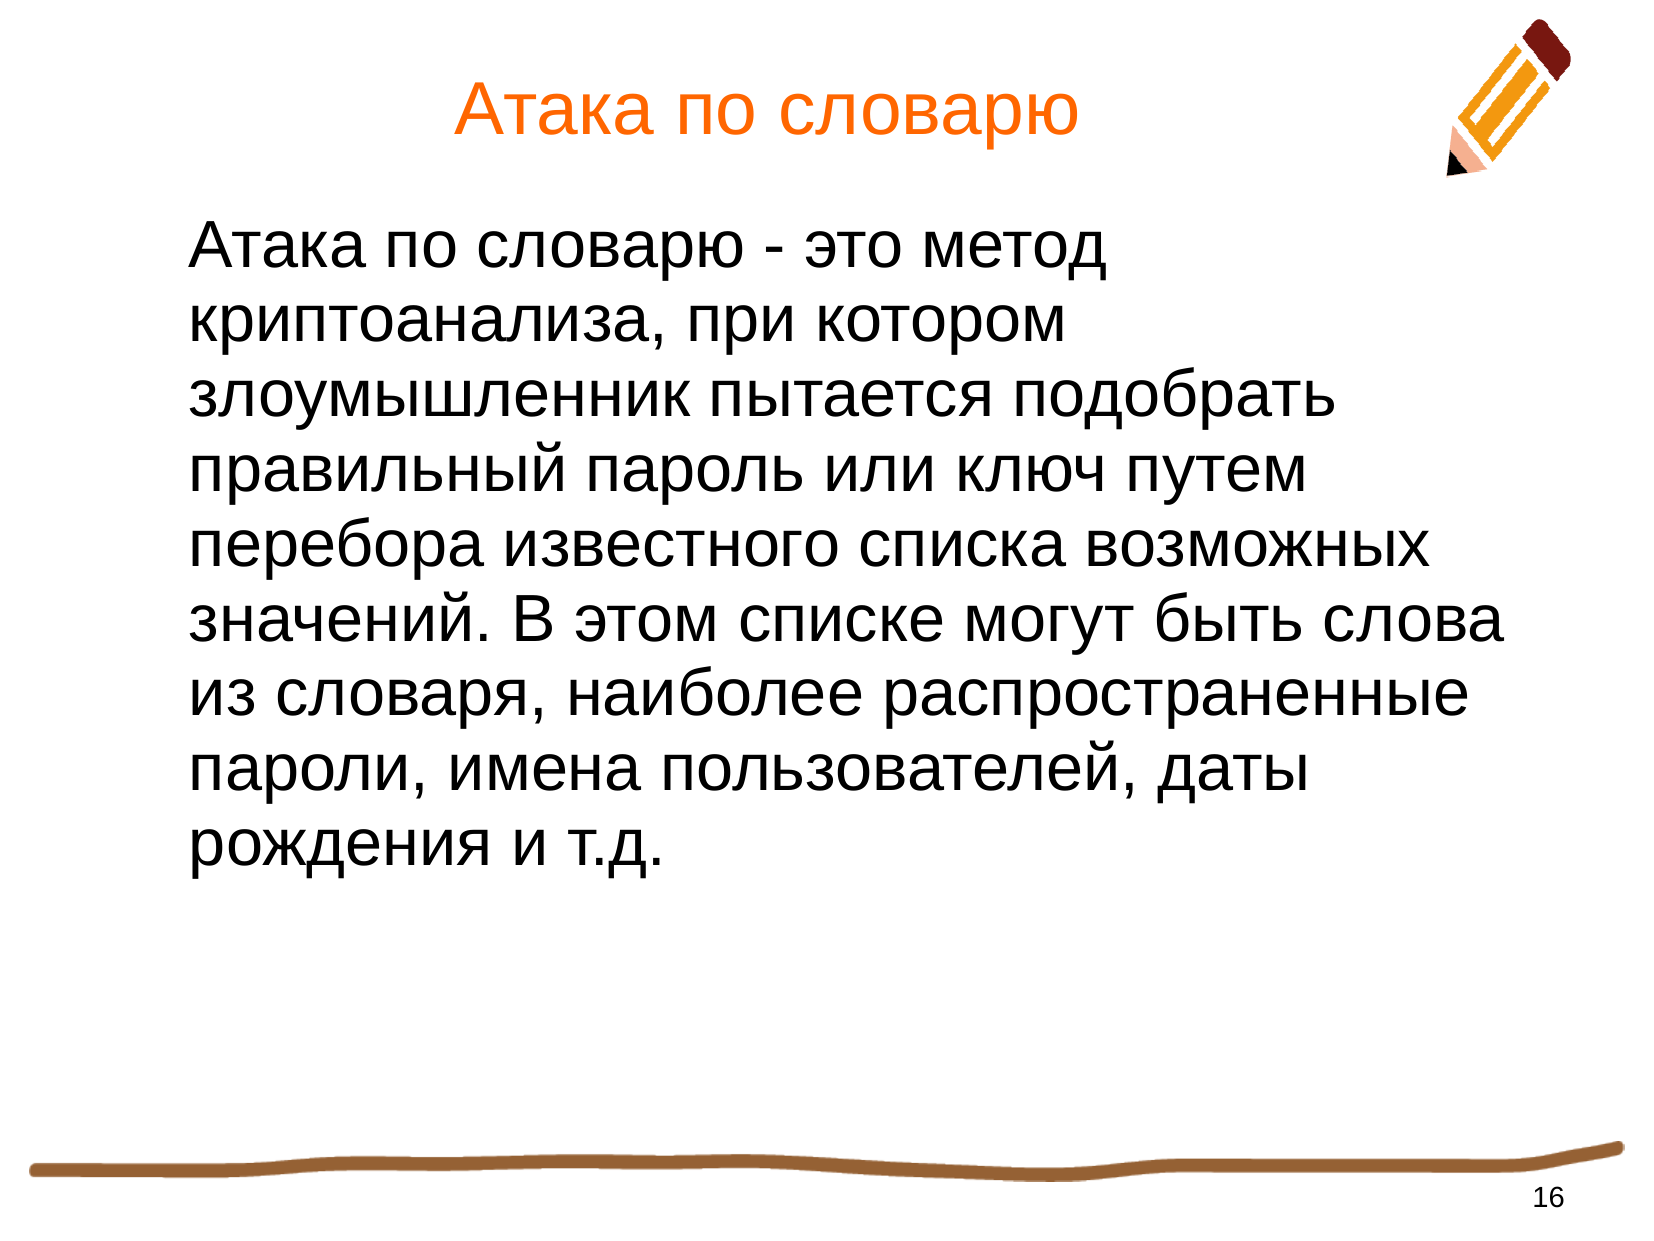

# Атака по словарю
Атака по словарю - это метод криптоанализа, при котором злоумышленник пытается подобрать правильный пароль или ключ путем перебора известного списка возможных значений. В этом списке могут быть слова из словаря, наиболее распространенные пароли, имена пользователей, даты рождения и т.д.
16